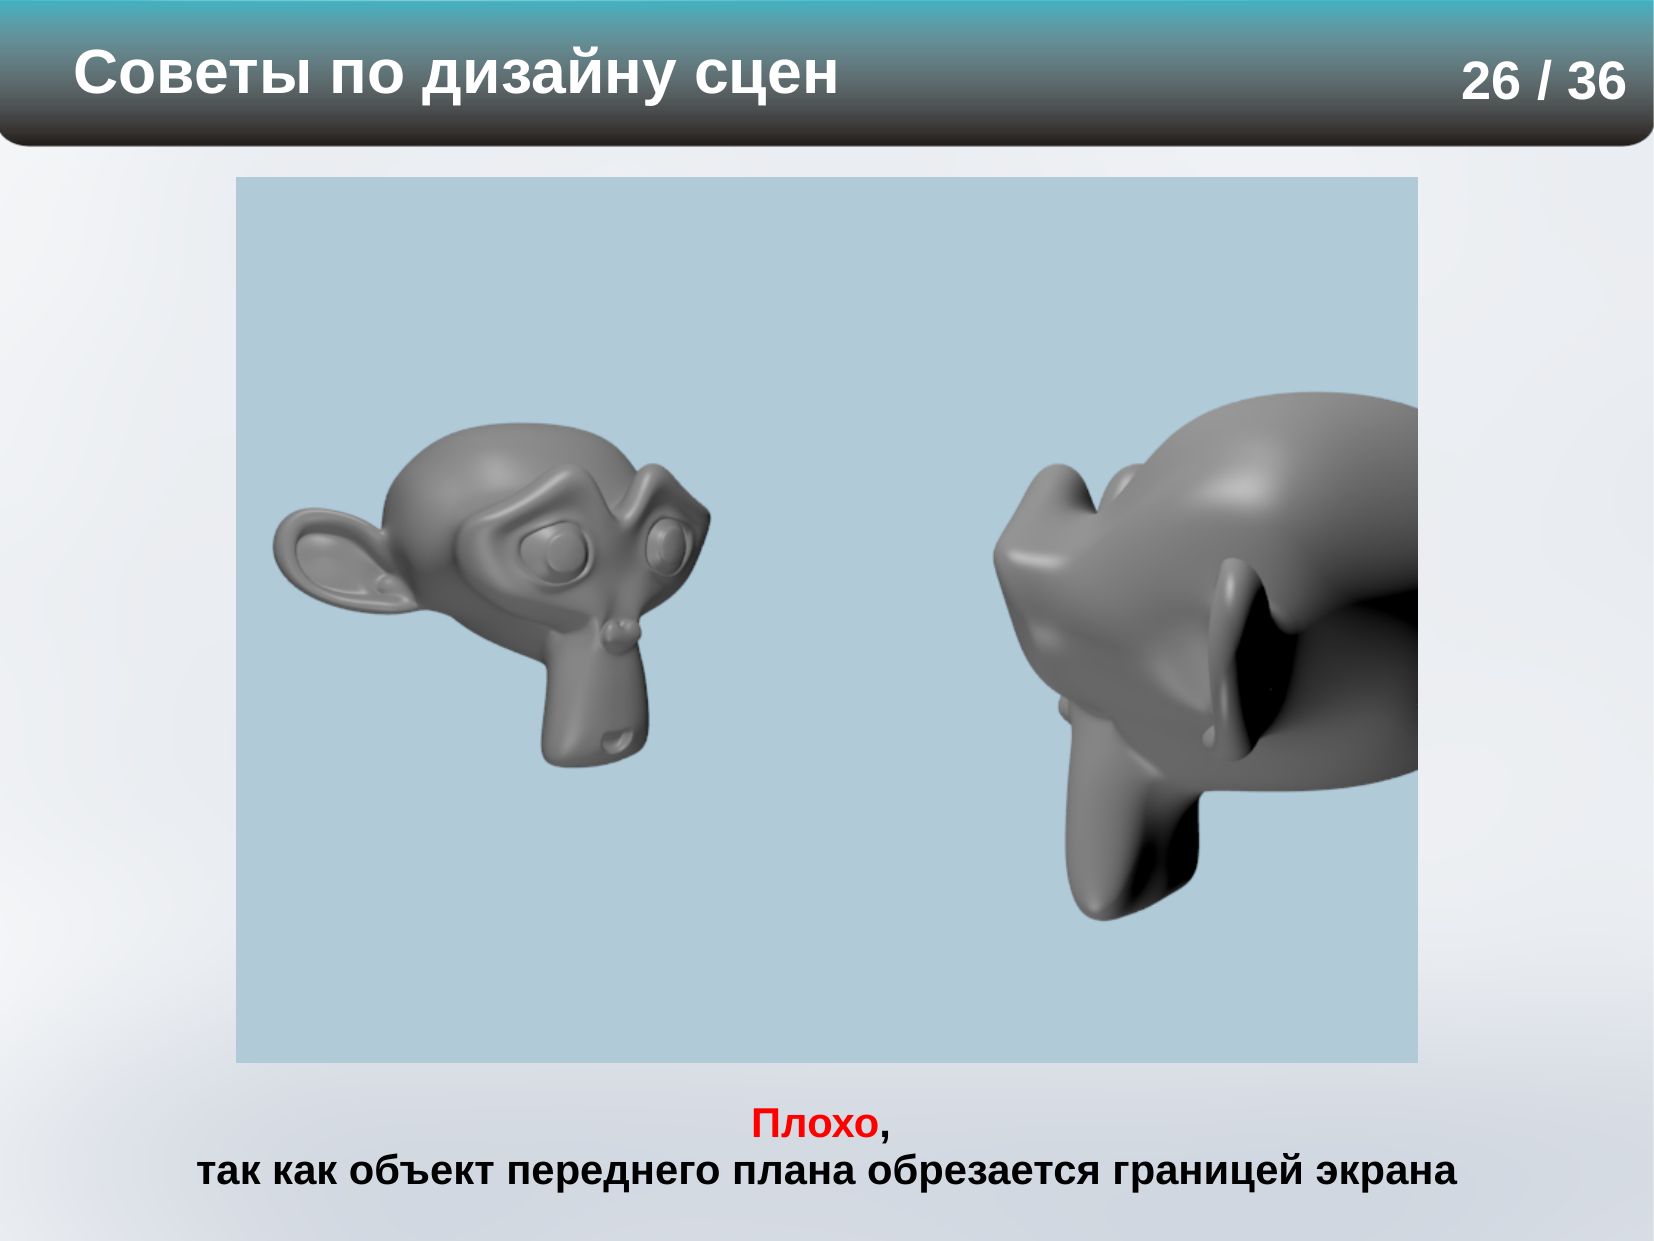

Советы по дизайну сцен
Плохо,
так как объект переднего плана обрезается границей экрана